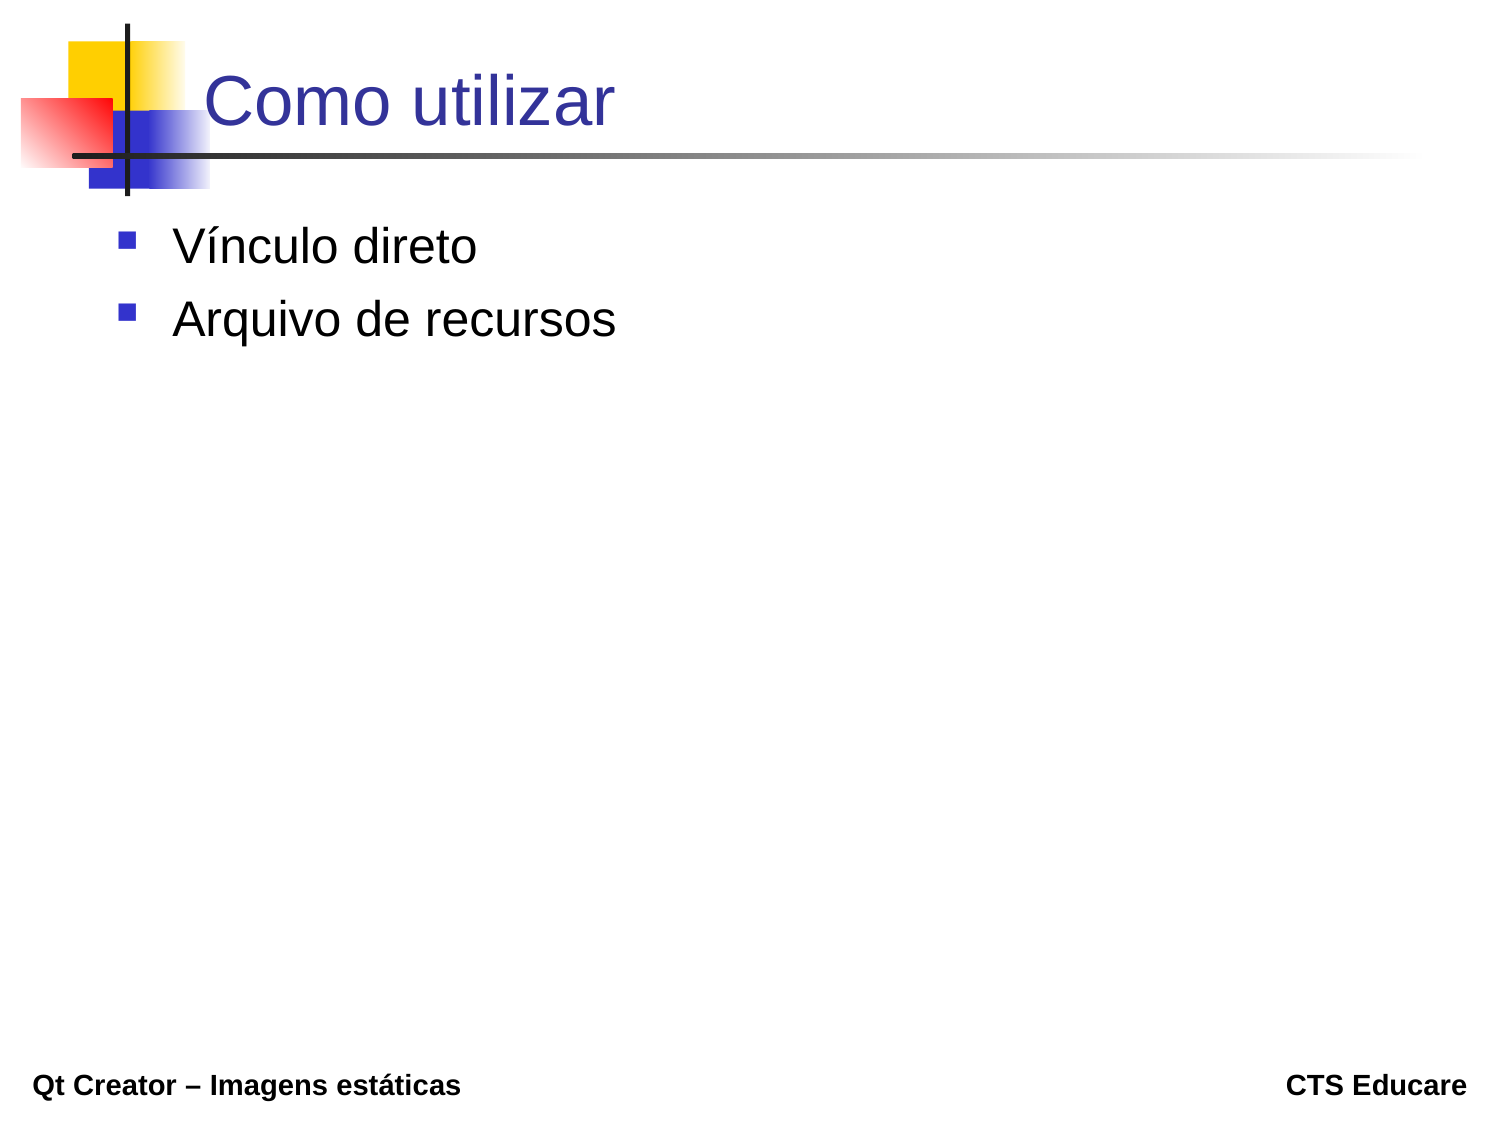

# Como utilizar
Vínculo direto
Arquivo de recursos